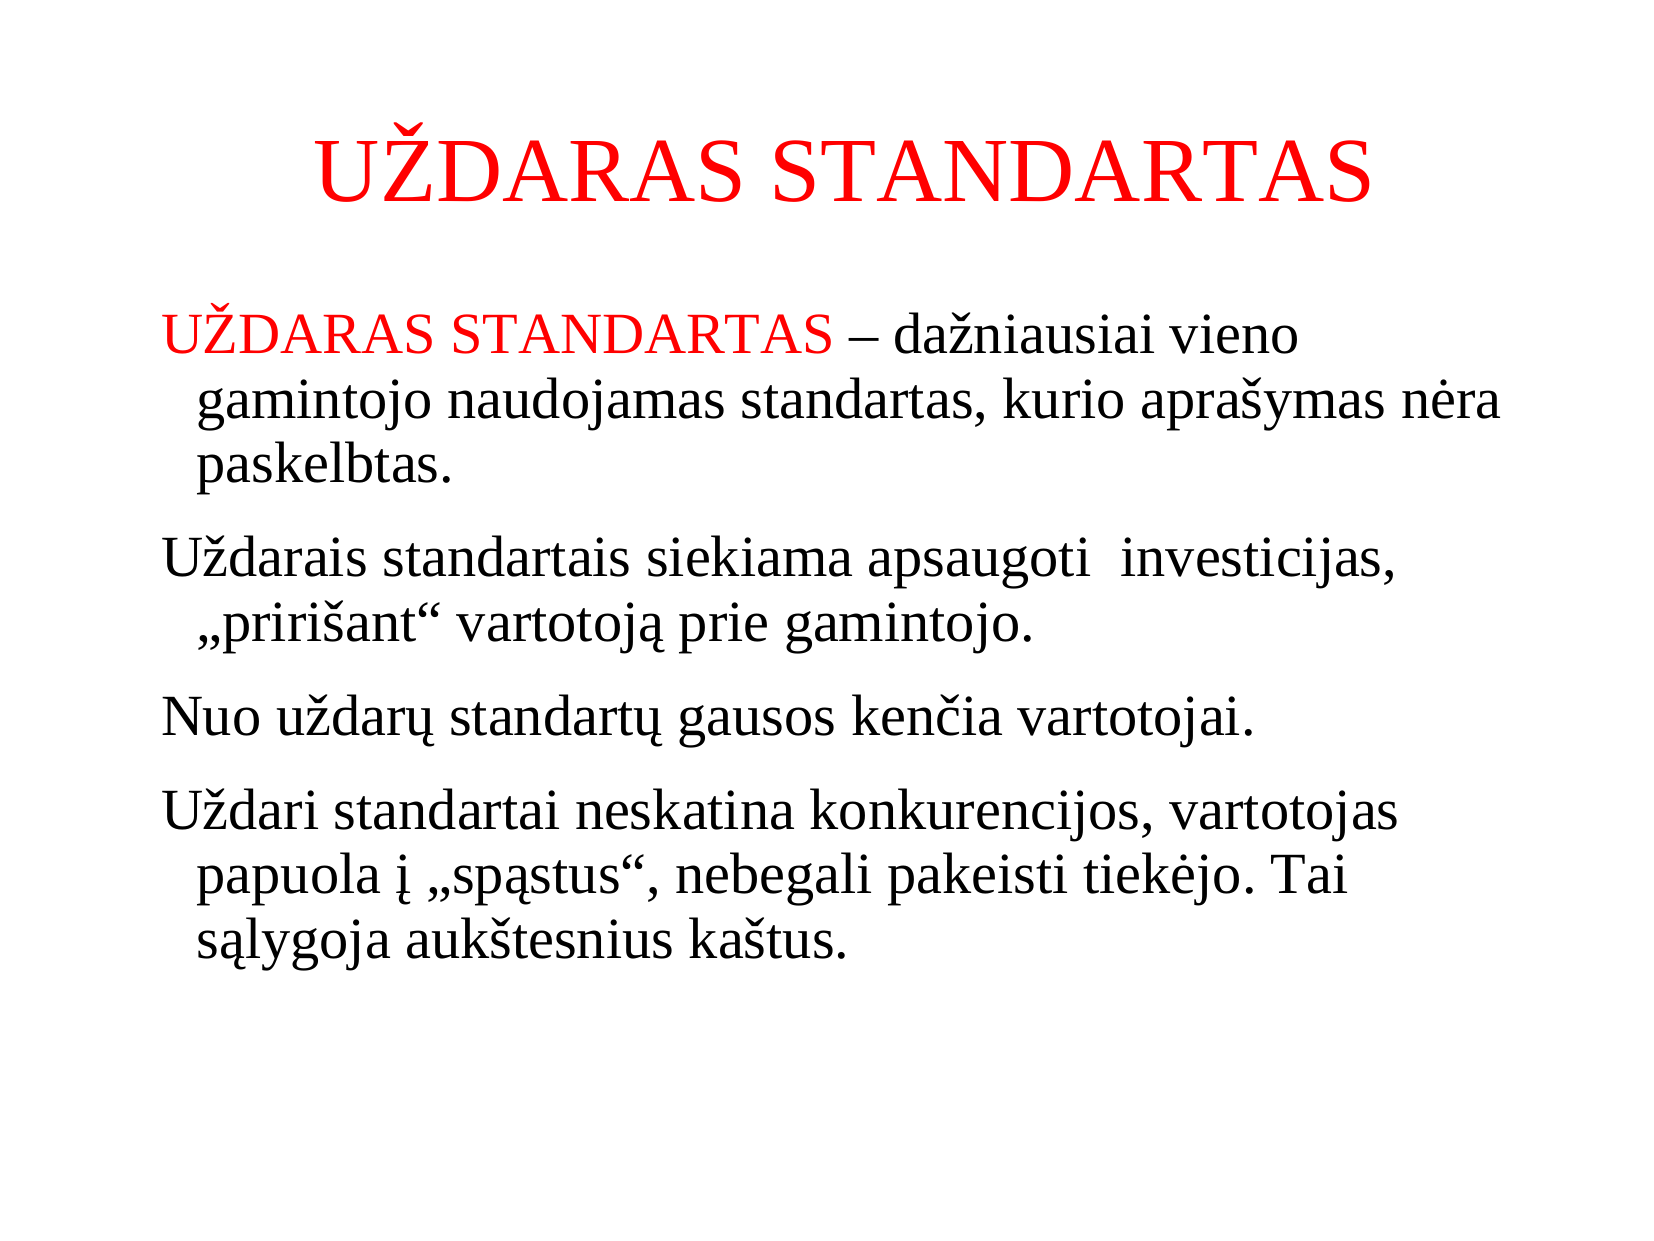

# UŽDARAS STANDARTAS
UŽDARAS STANDARTAS – dažniausiai vieno gamintojo naudojamas standartas, kurio aprašymas nėra paskelbtas.
Uždarais standartais siekiama apsaugoti investicijas, „pririšant“ vartotoją prie gamintojo.
Nuo uždarų standartų gausos kenčia vartotojai.
Uždari standartai neskatina konkurencijos, vartotojas papuola į „spąstus“, nebegali pakeisti tiekėjo. Tai sąlygoja aukštesnius kaštus.